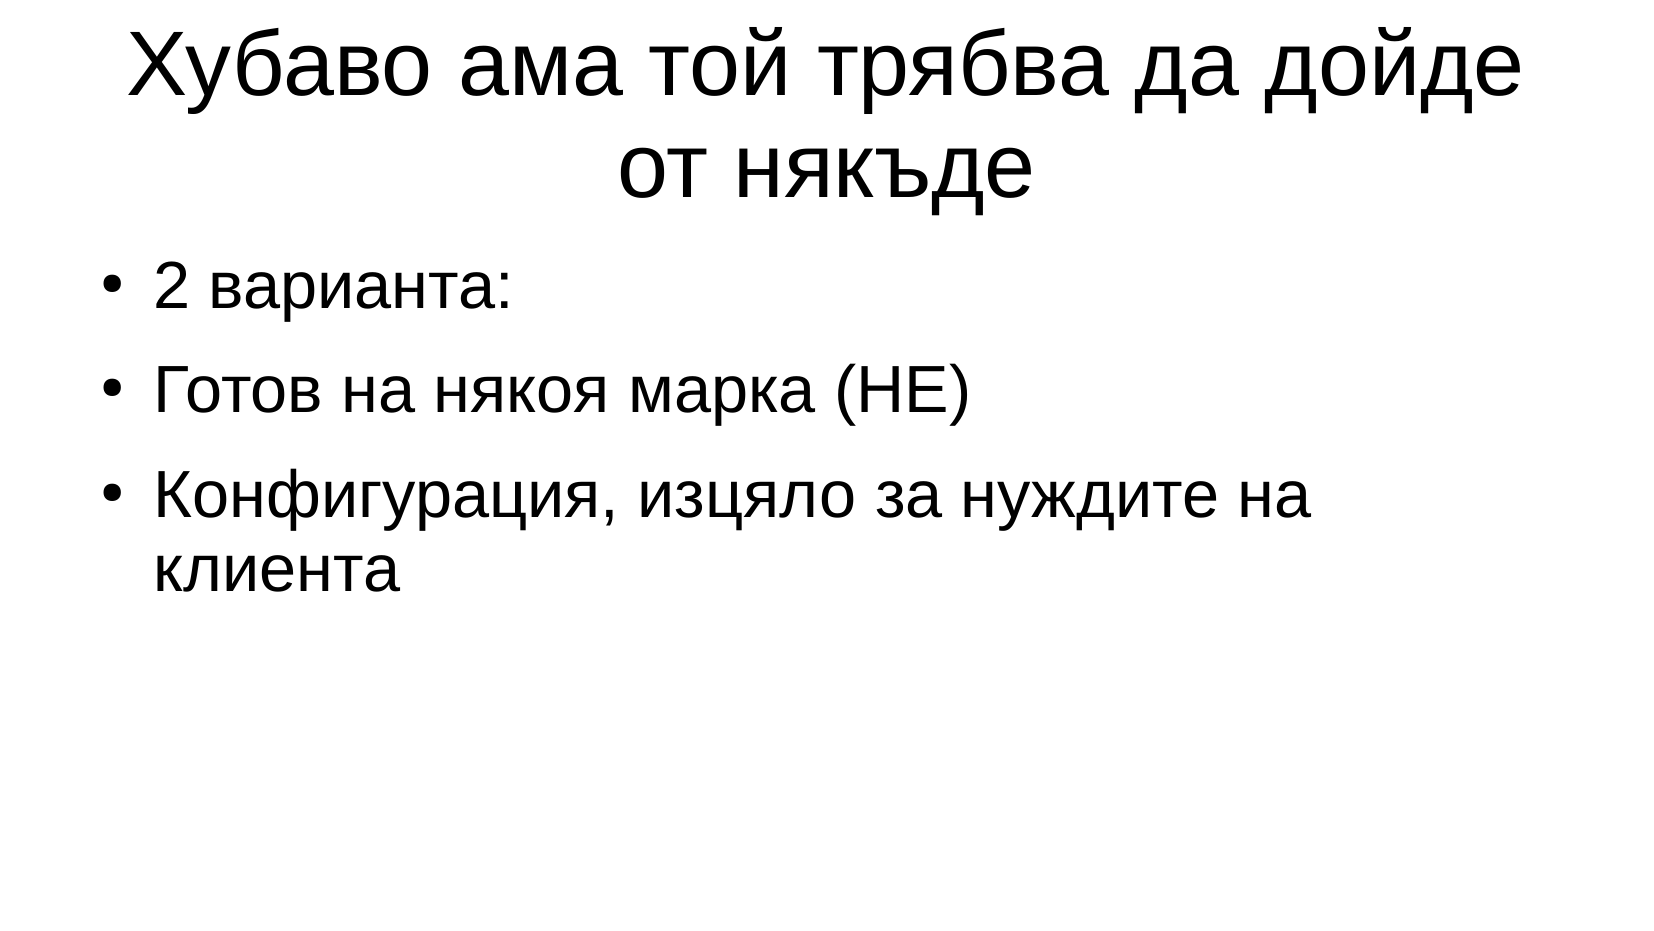

# Хубаво ама той трябва да дойде от някъде
2 варианта:
Готов на някоя марка (НЕ)
Конфигурация, изцяло за нуждите на клиента